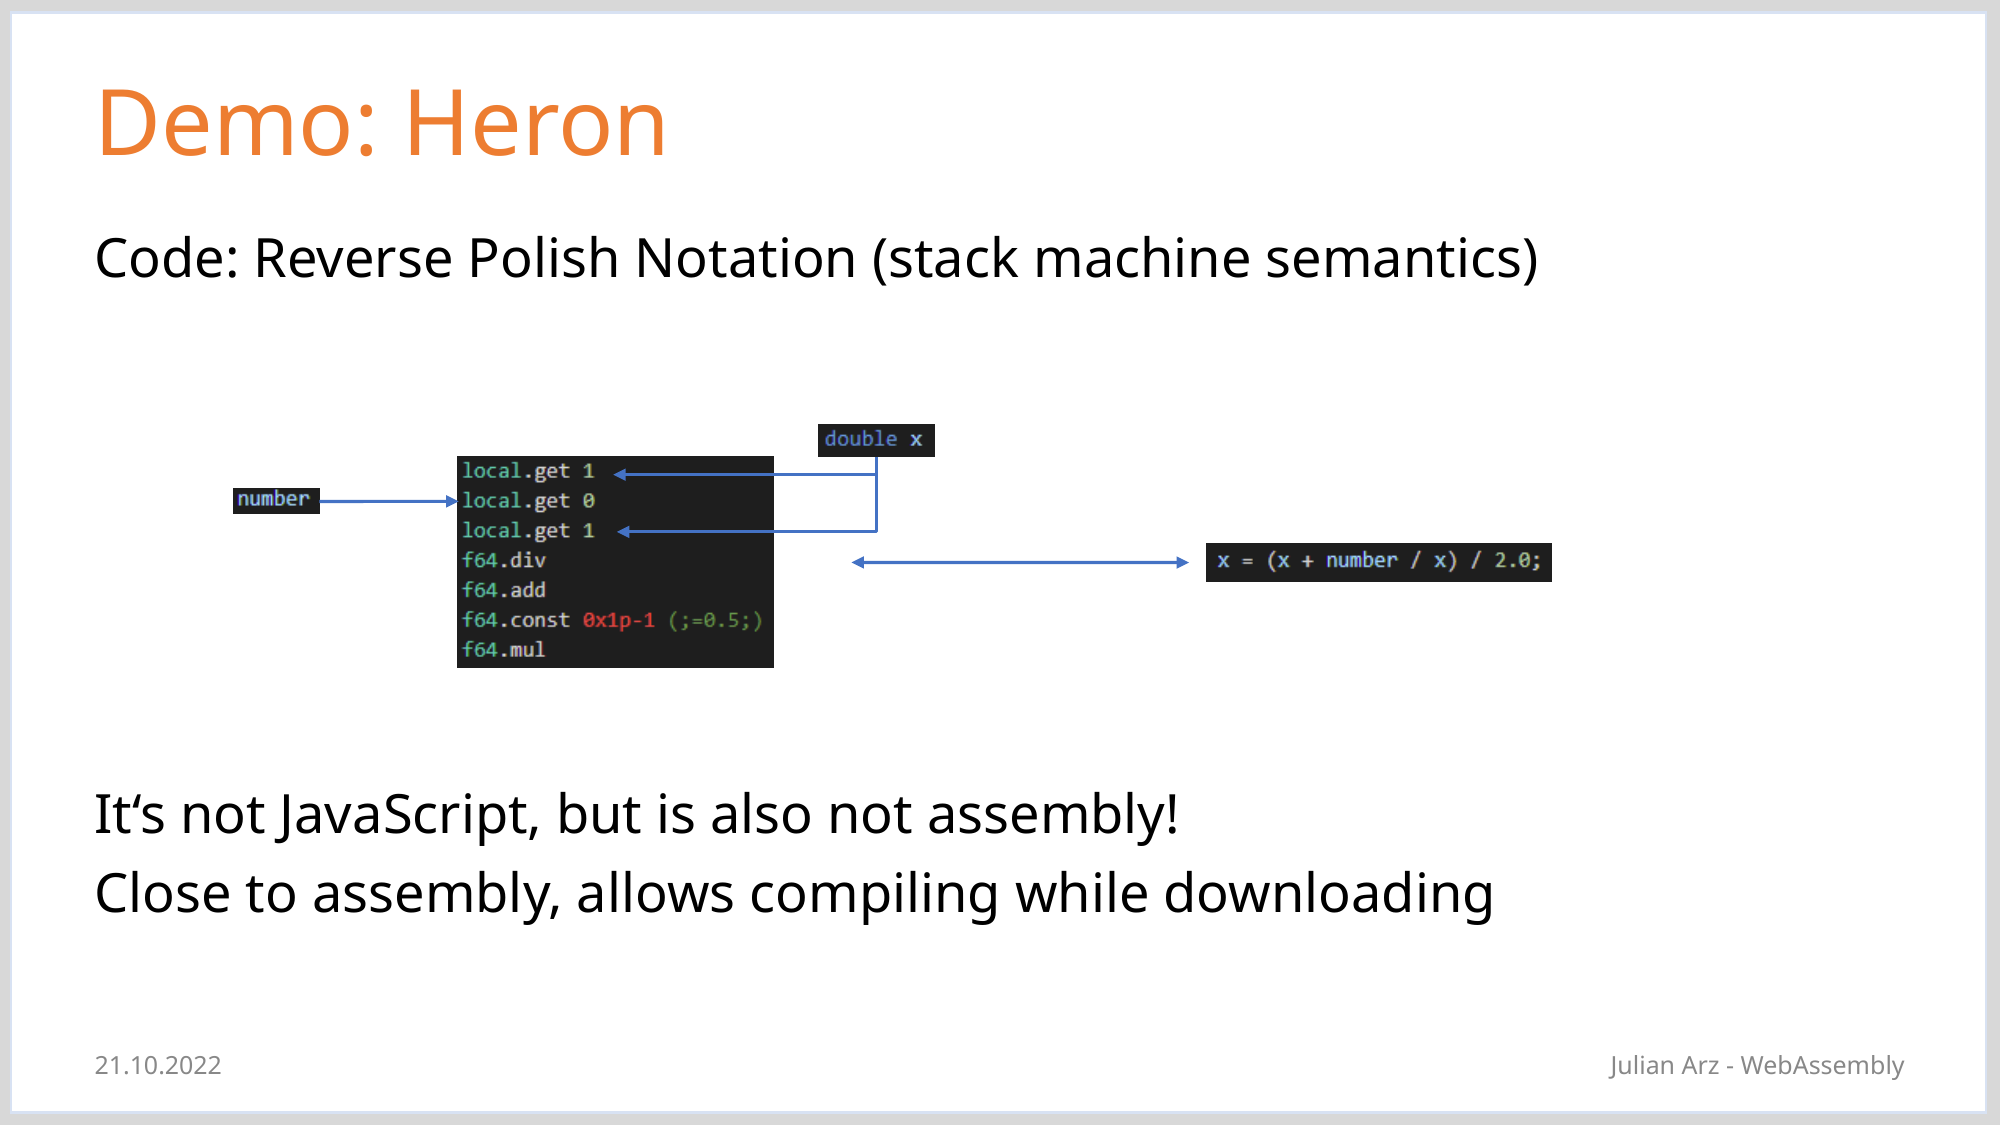

# Demo: Heron
Code: Reverse Polish Notation (stack machine semantics)
It‘s not JavaScript, but is also not assembly!
Close to assembly, allows compiling while downloading
21.10.2022
Julian Arz - WebAssembly